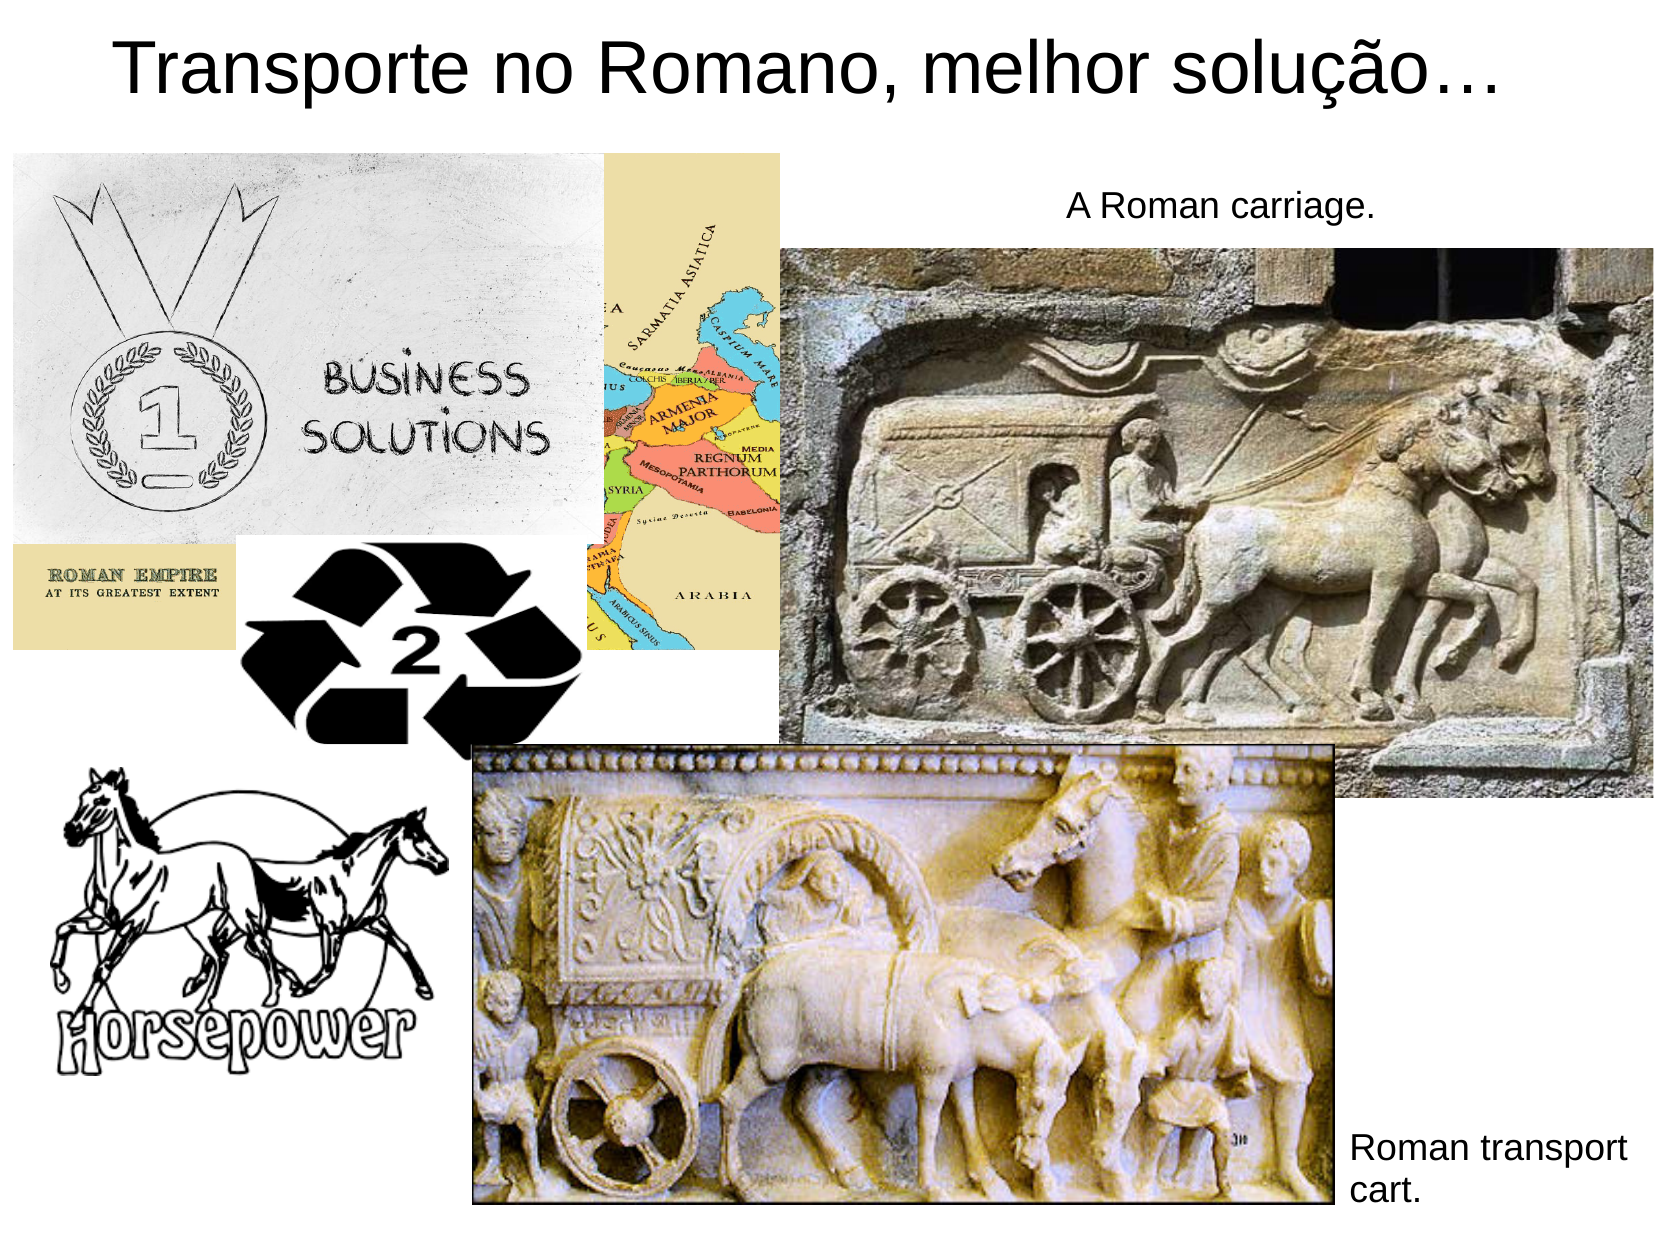

# Transporte no Romano, melhor solução…
A Roman carriage.
Roman transport cart.